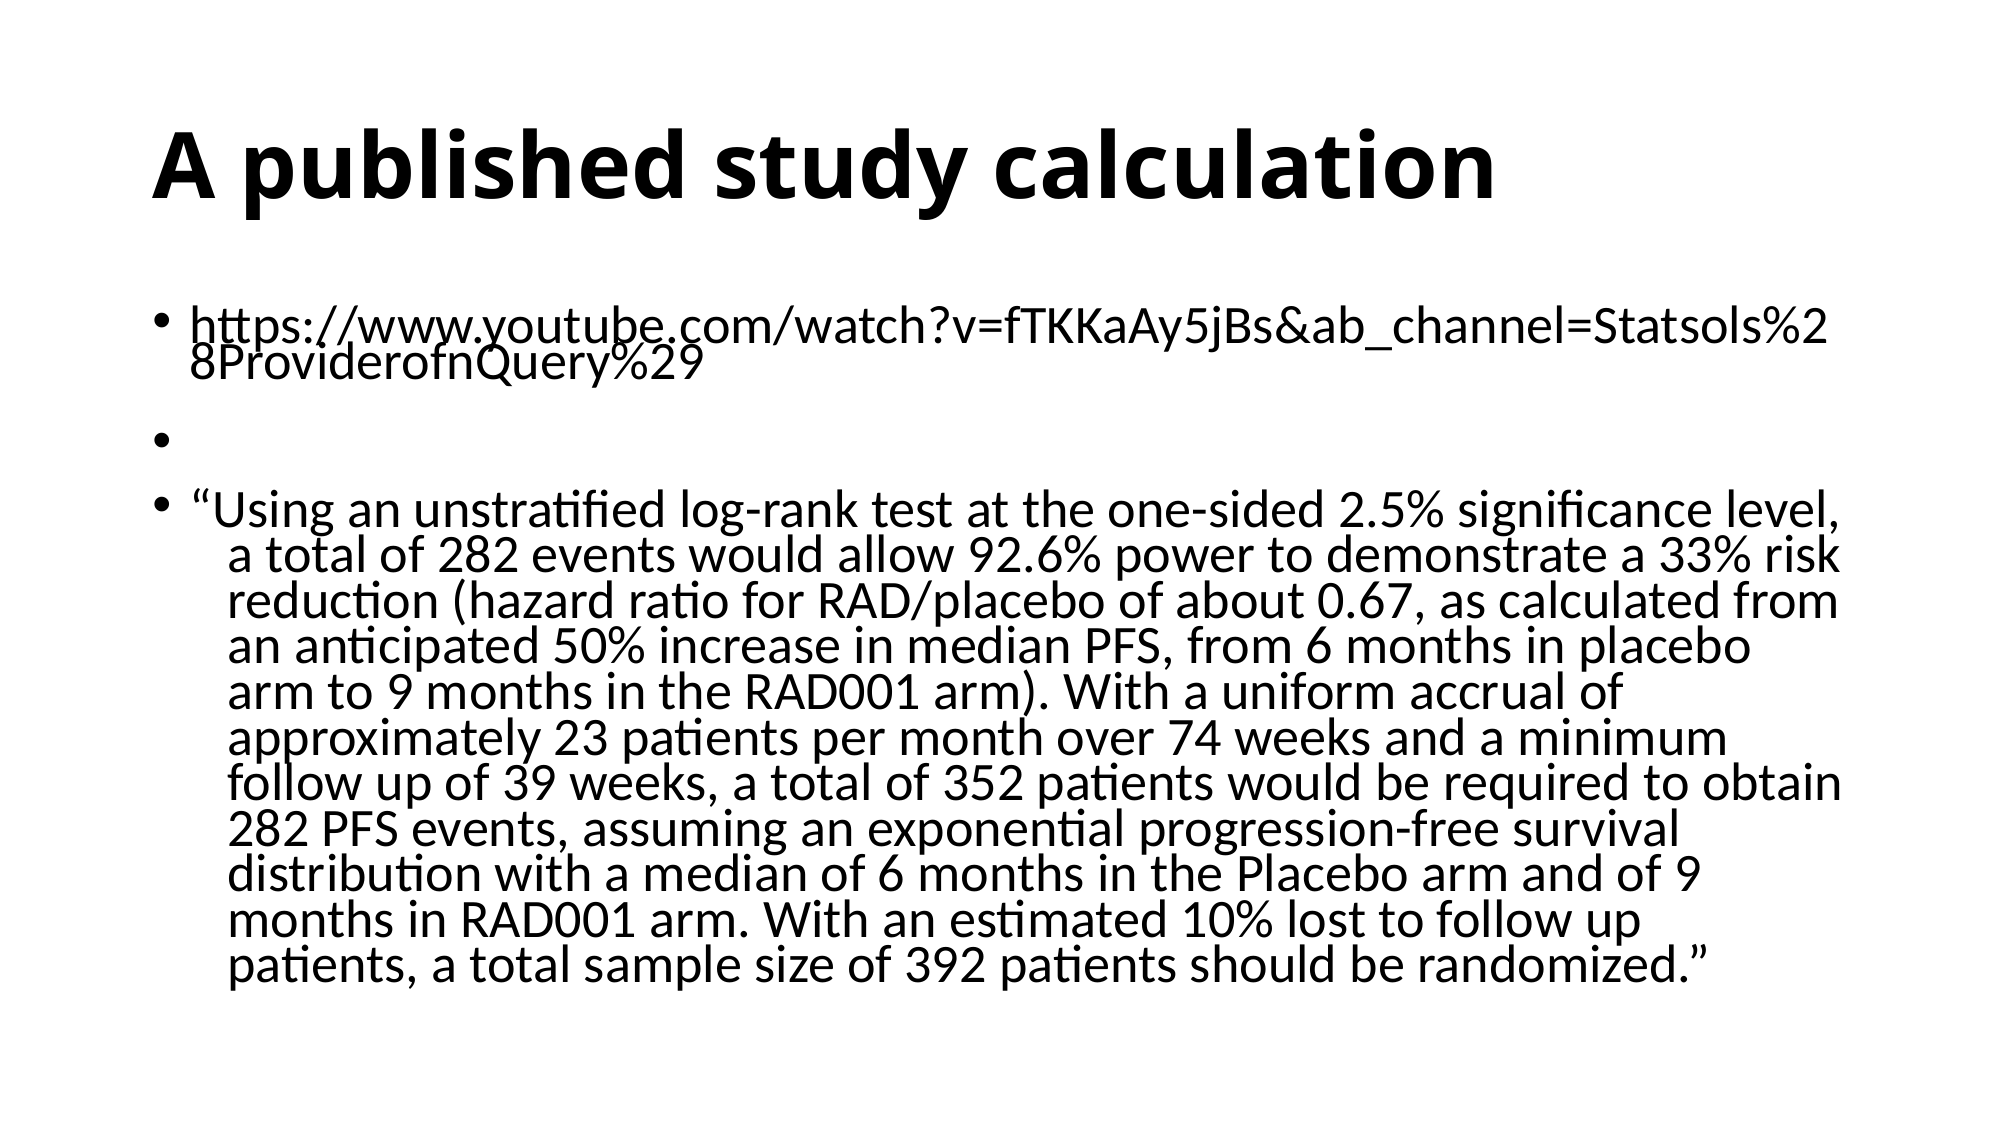

# A published study calculation
https://www.youtube.com/watch?v=fTKKaAy5jBs&ab_channel=Statsols%28ProviderofnQuery%29
“Using an unstratified log-rank test at the one-sided 2.5% significance level, a total of 282 events would allow 92.6% power to demonstrate a 33% risk reduction (hazard ratio for RAD/placebo of about 0.67, as calculated from an anticipated 50% increase in median PFS, from 6 months in placebo arm to 9 months in the RAD001 arm). With a uniform accrual of approximately 23 patients per month over 74 weeks and a minimum follow up of 39 weeks, a total of 352 patients would be required to obtain 282 PFS events, assuming an exponential progression-free survival distribution with a median of 6 months in the Placebo arm and of 9 months in RAD001 arm. With an estimated 10% lost to follow up patients, a total sample size of 392 patients should be randomized.”